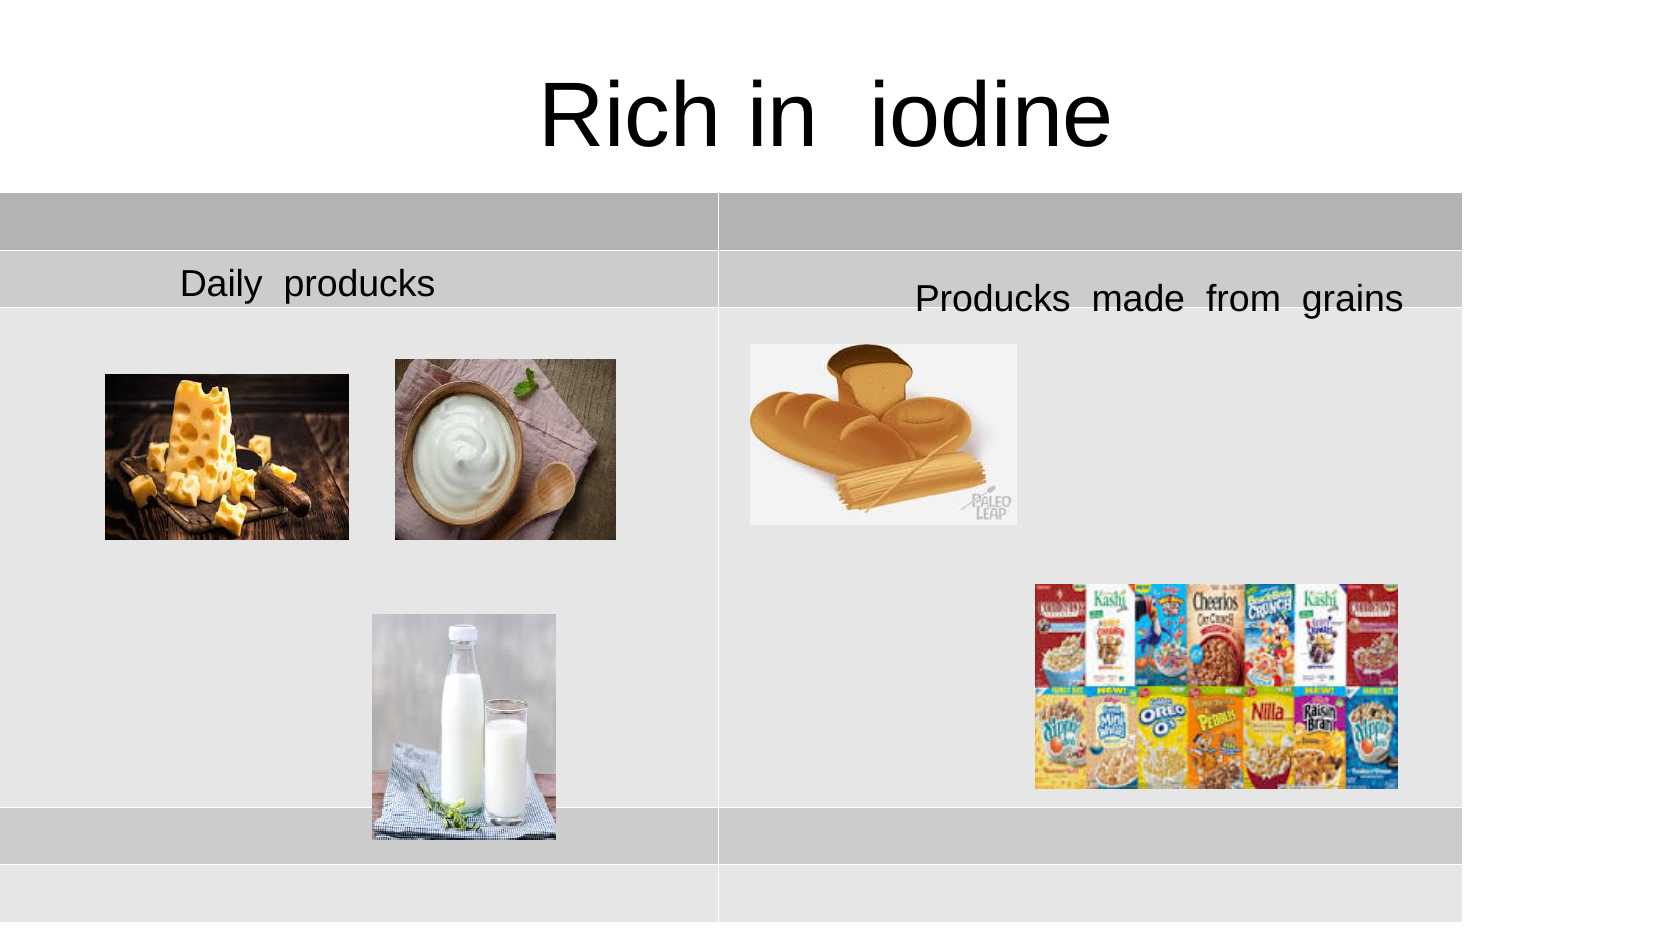

# Rich in iodine
| | |
| --- | --- |
| | |
| | |
| | |
| | |
Daily producks
Producks made from grains